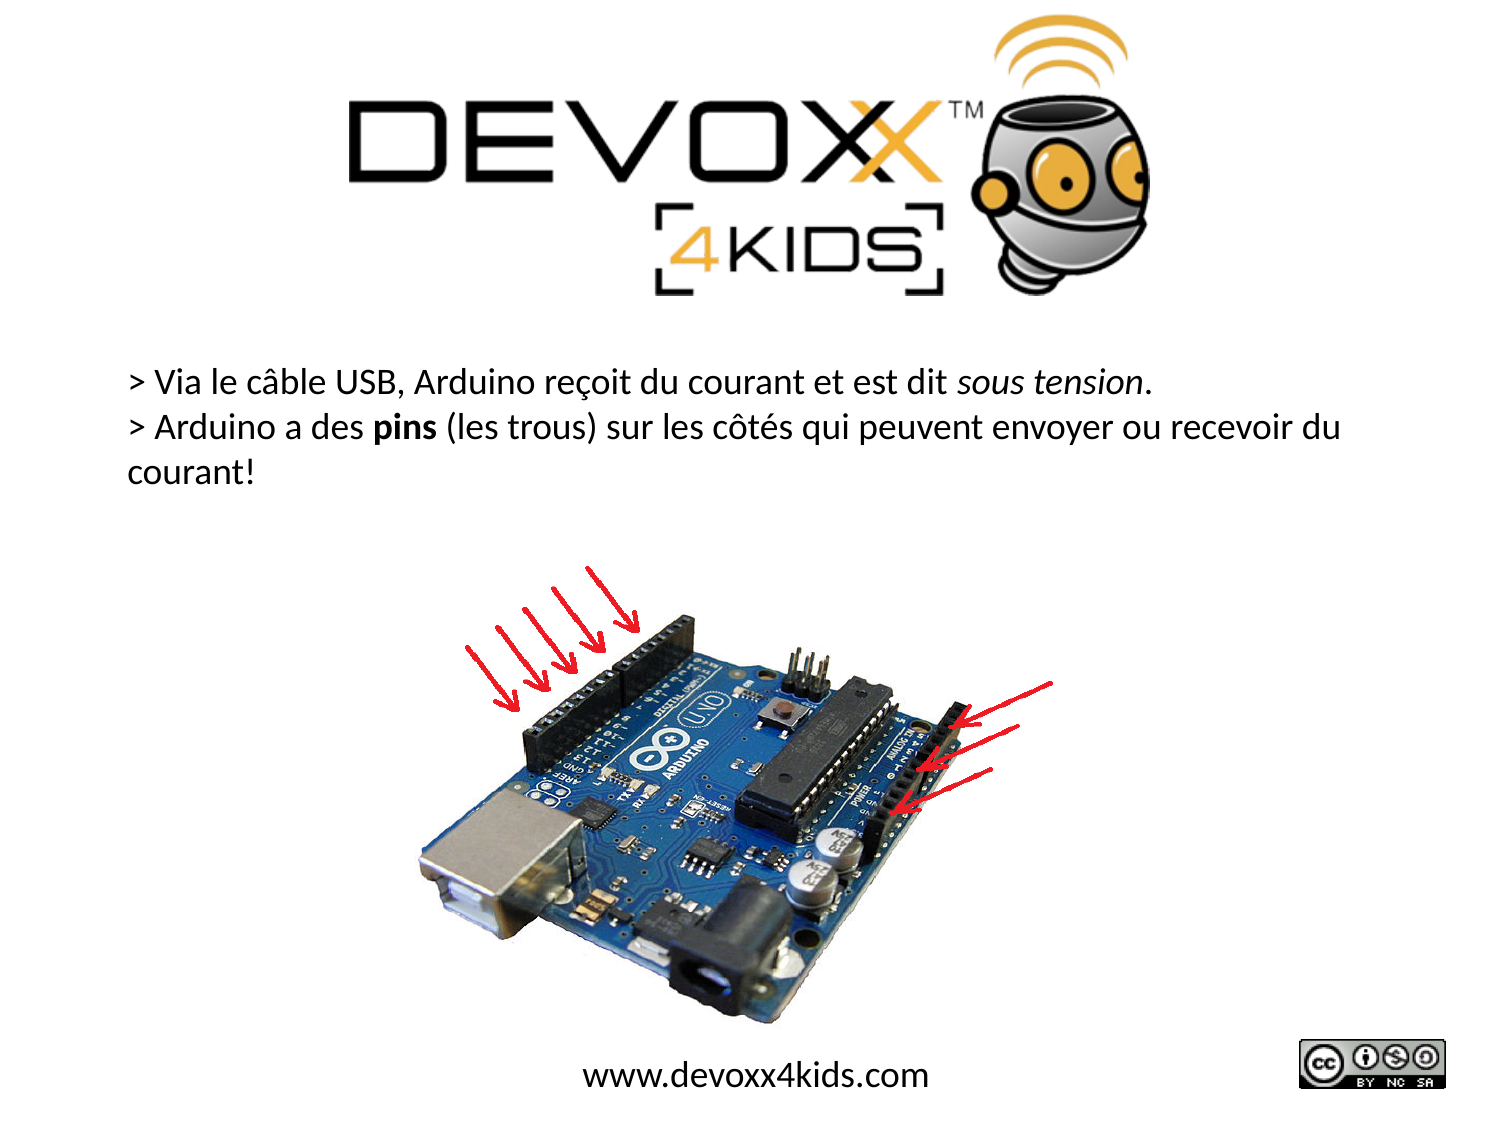

# > Via le câble USB, Arduino reçoit du courant et est dit sous tension. > Arduino a des pins (les trous) sur les côtés qui peuvent envoyer ou recevoir du courant!